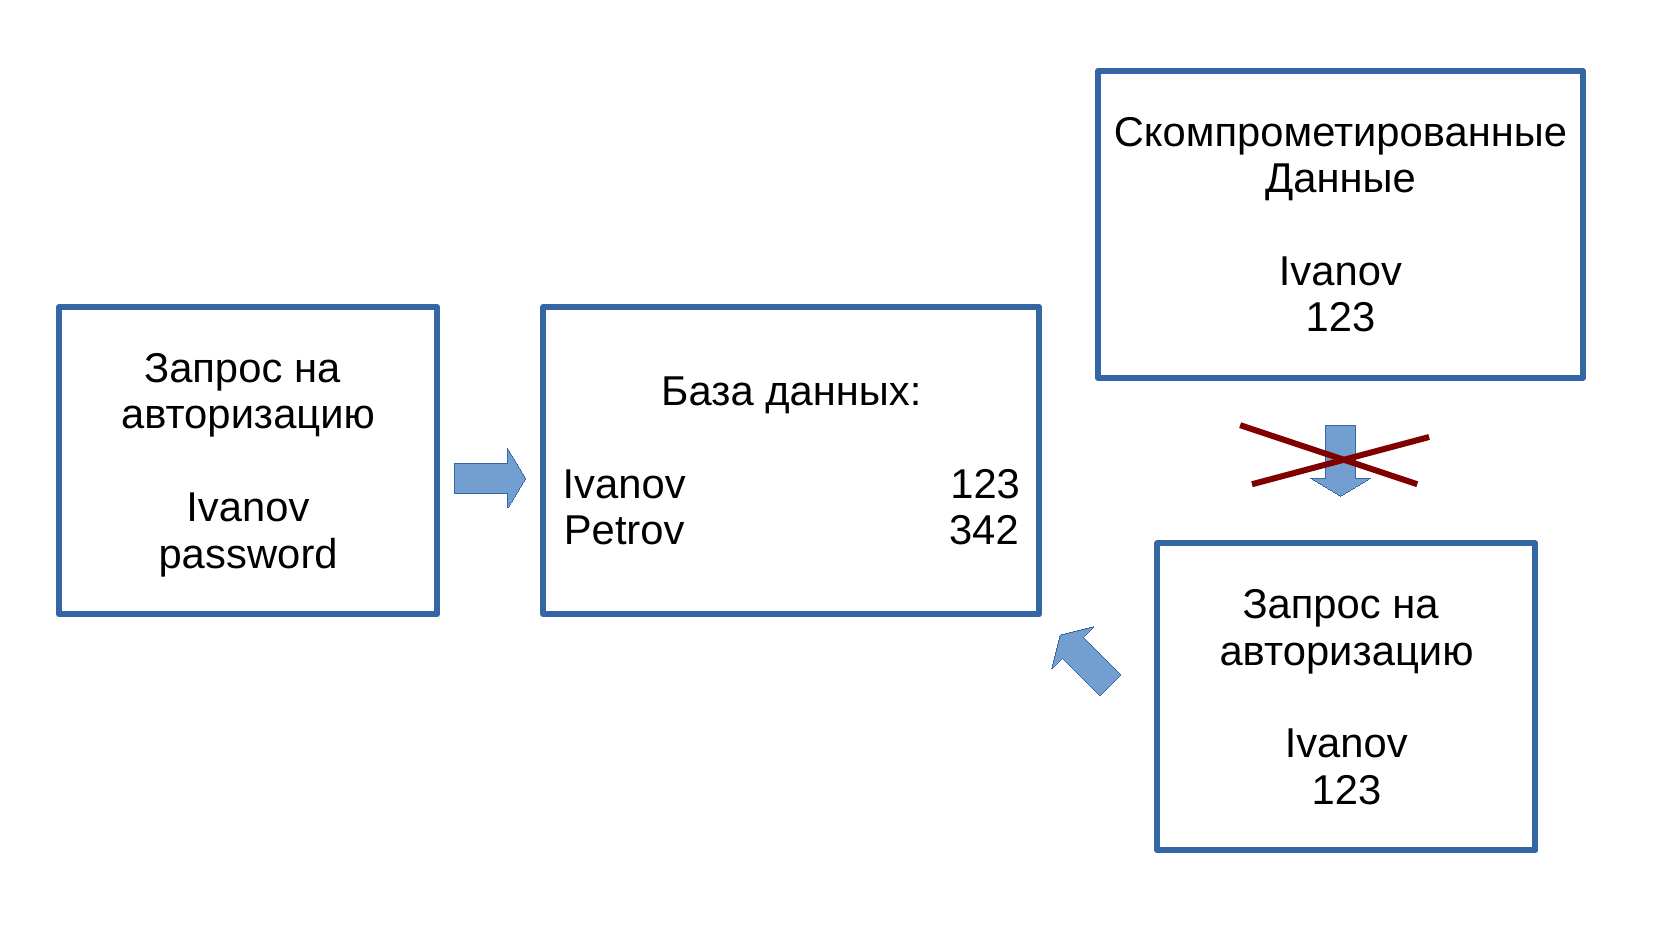

Скомпрометированные
Данные
Ivanov
123
Запрос на
авторизацию
Ivanov
password
База данных:
Ivanov 123
Petrov 342
Запрос на
авторизацию
Ivanov
123